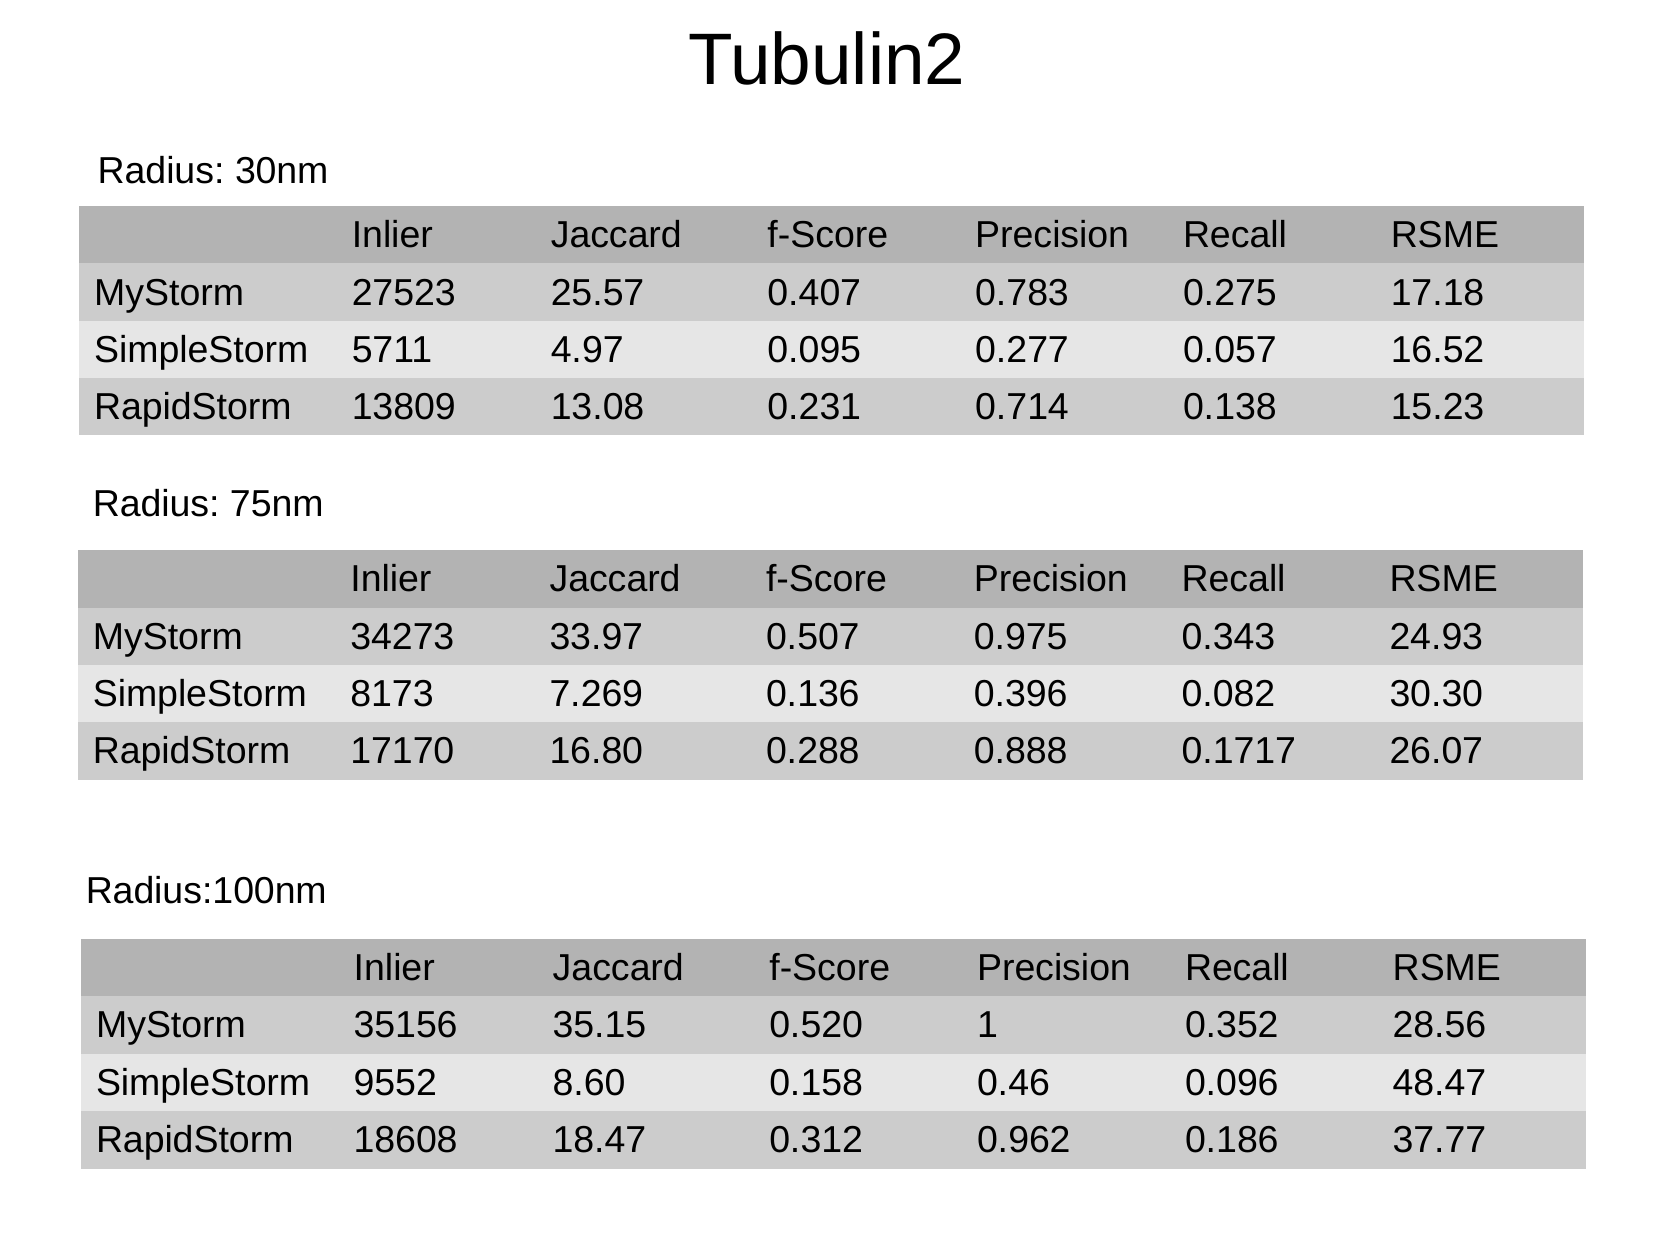

# Tubulin2
Radius: 30nm
| | Inlier | Jaccard | f-Score | Precision | Recall | RSME |
| --- | --- | --- | --- | --- | --- | --- |
| MyStorm | 27523 | 25.57 | 0.407 | 0.783 | 0.275 | 17.18 |
| SimpleStorm | 5711 | 4.97 | 0.095 | 0.277 | 0.057 | 16.52 |
| RapidStorm | 13809 | 13.08 | 0.231 | 0.714 | 0.138 | 15.23 |
Radius: 75nm
| | Inlier | Jaccard | f-Score | Precision | Recall | RSME |
| --- | --- | --- | --- | --- | --- | --- |
| MyStorm | 34273 | 33.97 | 0.507 | 0.975 | 0.343 | 24.93 |
| SimpleStorm | 8173 | 7.269 | 0.136 | 0.396 | 0.082 | 30.30 |
| RapidStorm | 17170 | 16.80 | 0.288 | 0.888 | 0.1717 | 26.07 |
Radius:100nm
| | Inlier | Jaccard | f-Score | Precision | Recall | RSME |
| --- | --- | --- | --- | --- | --- | --- |
| MyStorm | 35156 | 35.15 | 0.520 | 1 | 0.352 | 28.56 |
| SimpleStorm | 9552 | 8.60 | 0.158 | 0.46 | 0.096 | 48.47 |
| RapidStorm | 18608 | 18.47 | 0.312 | 0.962 | 0.186 | 37.77 |